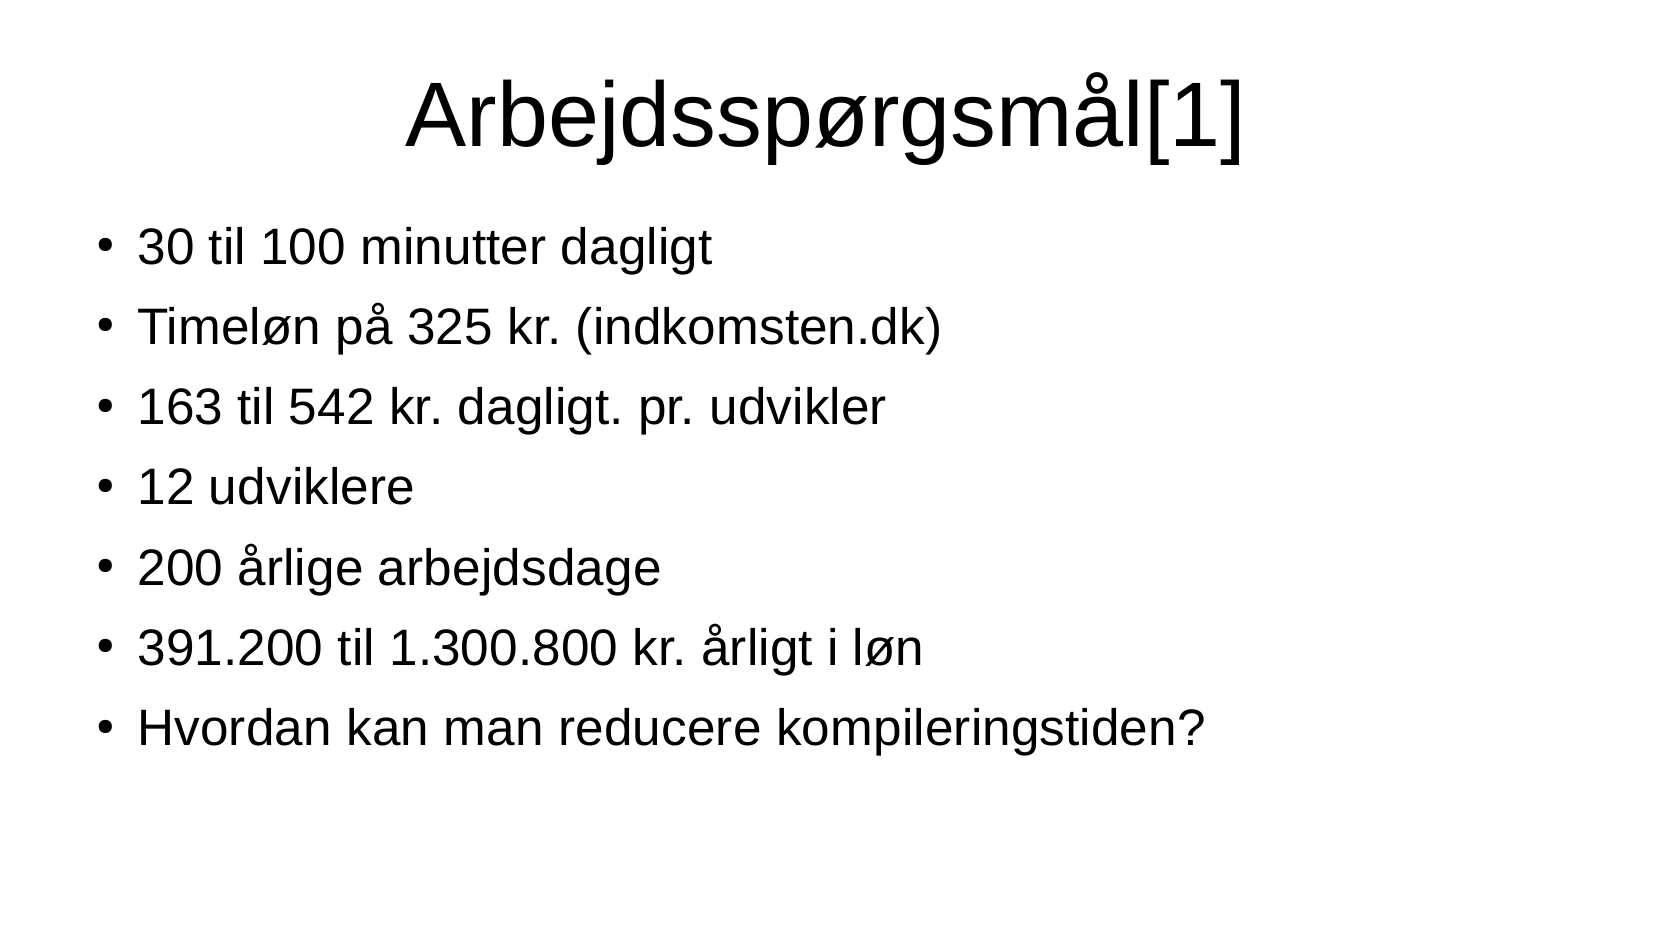

# Arbejdsspørgsmål[1]
30 til 100 minutter dagligt
Timeløn på 325 kr. (indkomsten.dk)
163 til 542 kr. dagligt. pr. udvikler
12 udviklere
200 årlige arbejdsdage
391.200 til 1.300.800 kr. årligt i løn
Hvordan kan man reducere kompileringstiden?